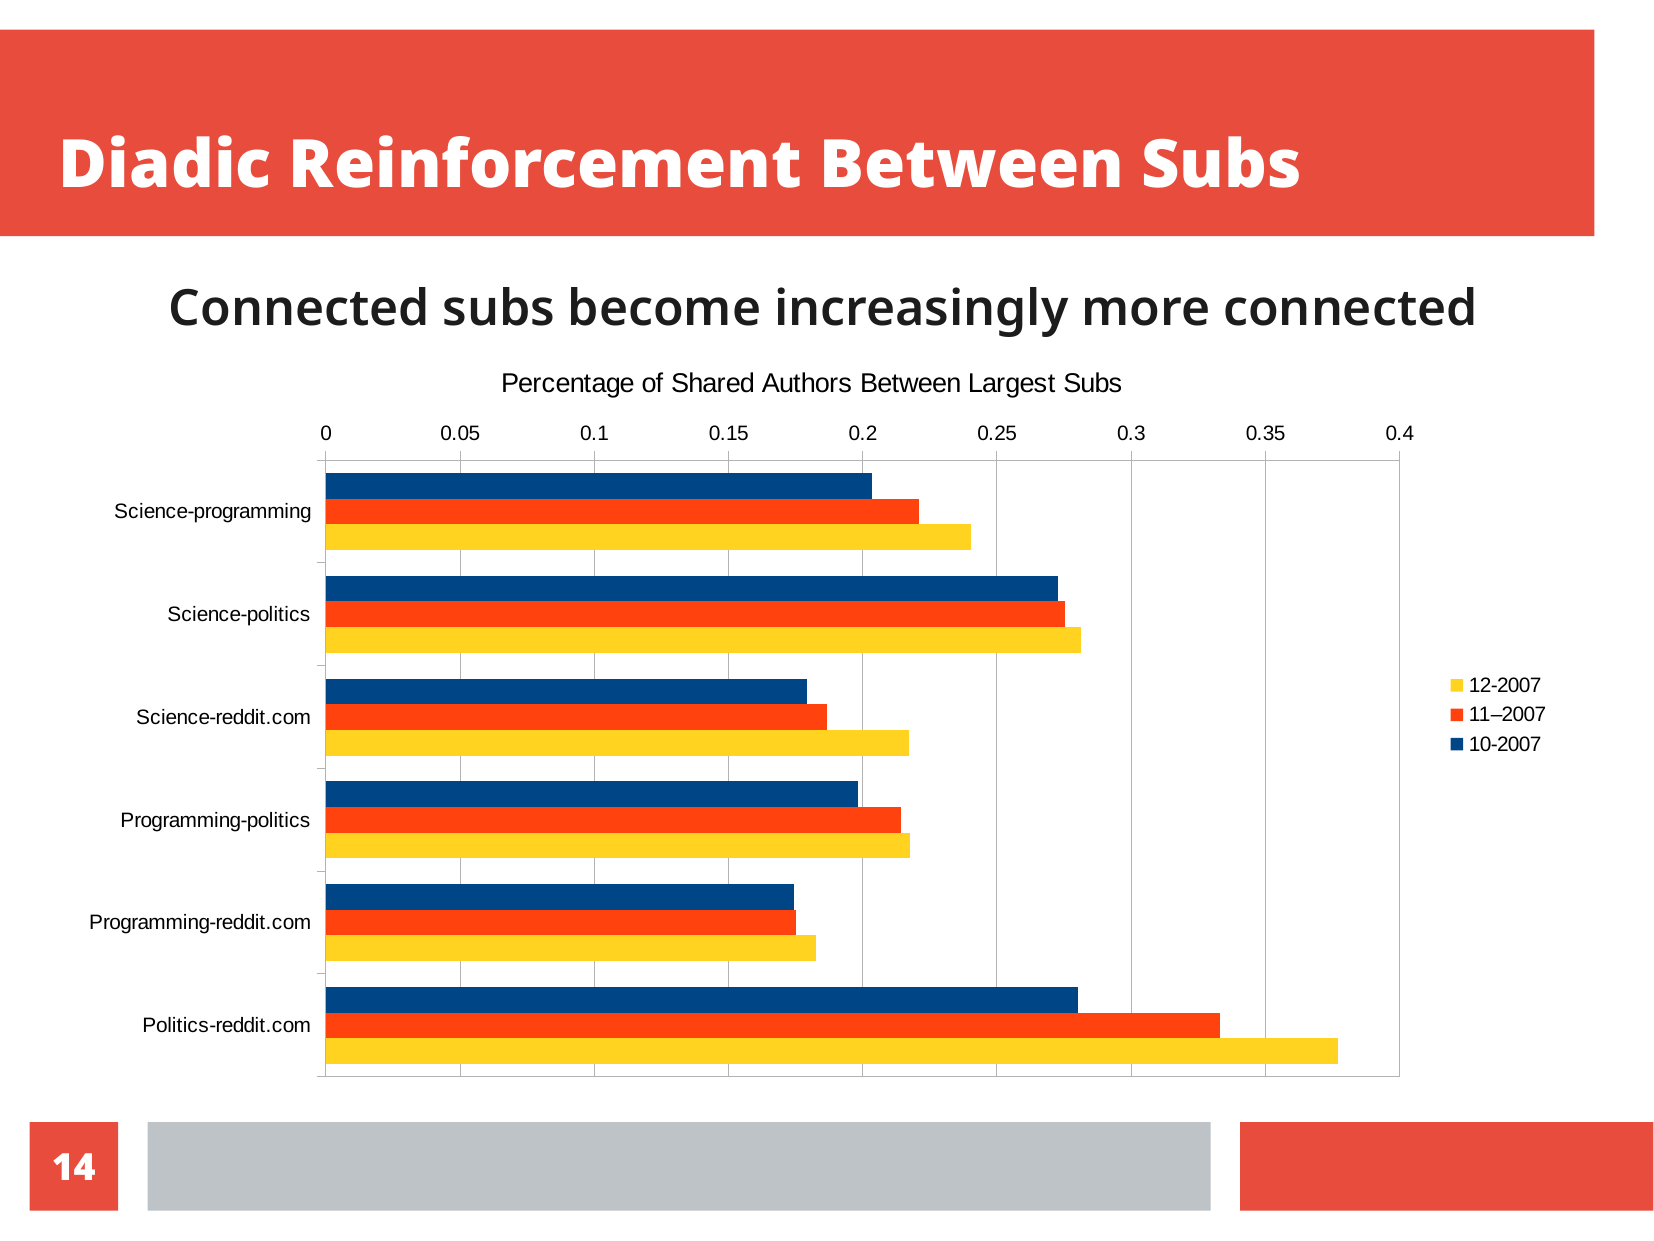

# Diadic Reinforcement Between Subs
Connected subs become increasingly more connected
### Chart: Percentage of Shared Authors Between Largest Subs
| Category | 10-2007 | 11–2007 | 12-2007 |
|---|---|---|---|
| Science-programming | 0.203551550490326 | 0.221023730143165 | 0.240366338344565 |
| Science-politics | 0.272635814889336 | 0.275411874417159 | 0.281355055598655 |
| Science-reddit.com | 0.179145613229215 | 0.186708104231413 | 0.2174317617866 |
| Programming-politics | 0.198389760528489 | 0.214227970897332 | 0.217737350767481 |
| Programming-reddit.com | 0.174218999893379 | 0.175 | 0.182584847446006 |
| Politics-reddit.com | 0.280195381882771 | 0.333081969685544 | 0.377058570814836 |14